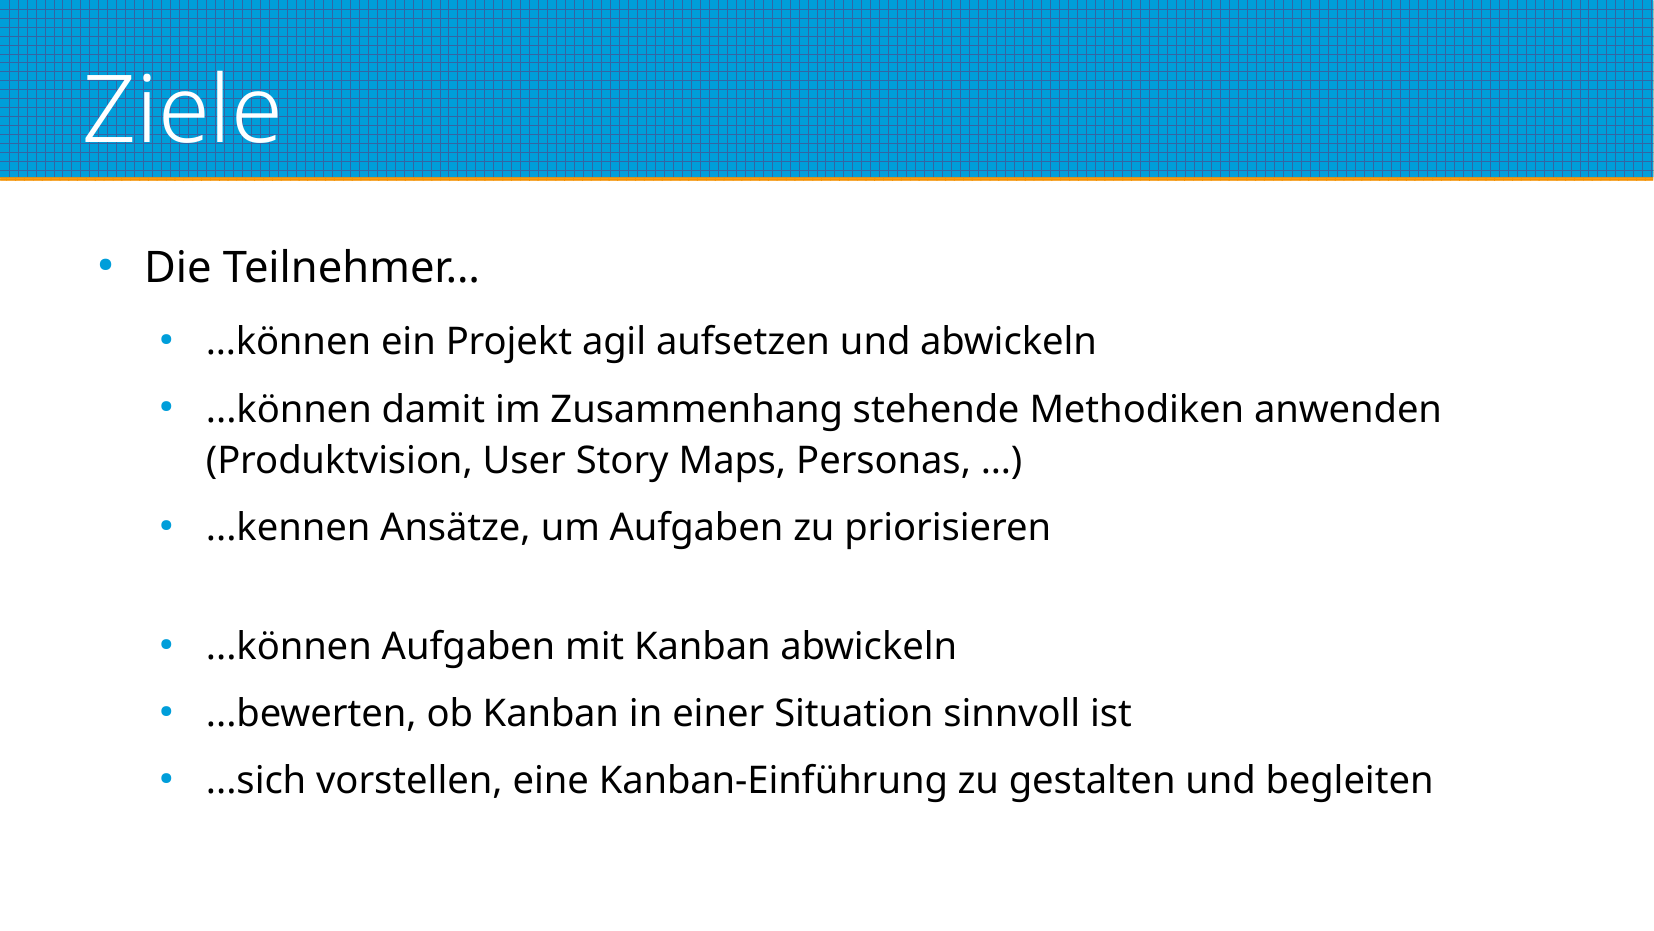

# Ziele
Die Teilnehmer…
…können ein Projekt agil aufsetzen und abwickeln
...können damit im Zusammenhang stehende Methodiken anwenden (Produktvision, User Story Maps, Personas, …)
...kennen Ansätze, um Aufgaben zu priorisieren
...können Aufgaben mit Kanban abwickeln
...bewerten, ob Kanban in einer Situation sinnvoll ist
...sich vorstellen, eine Kanban-Einführung zu gestalten und begleiten